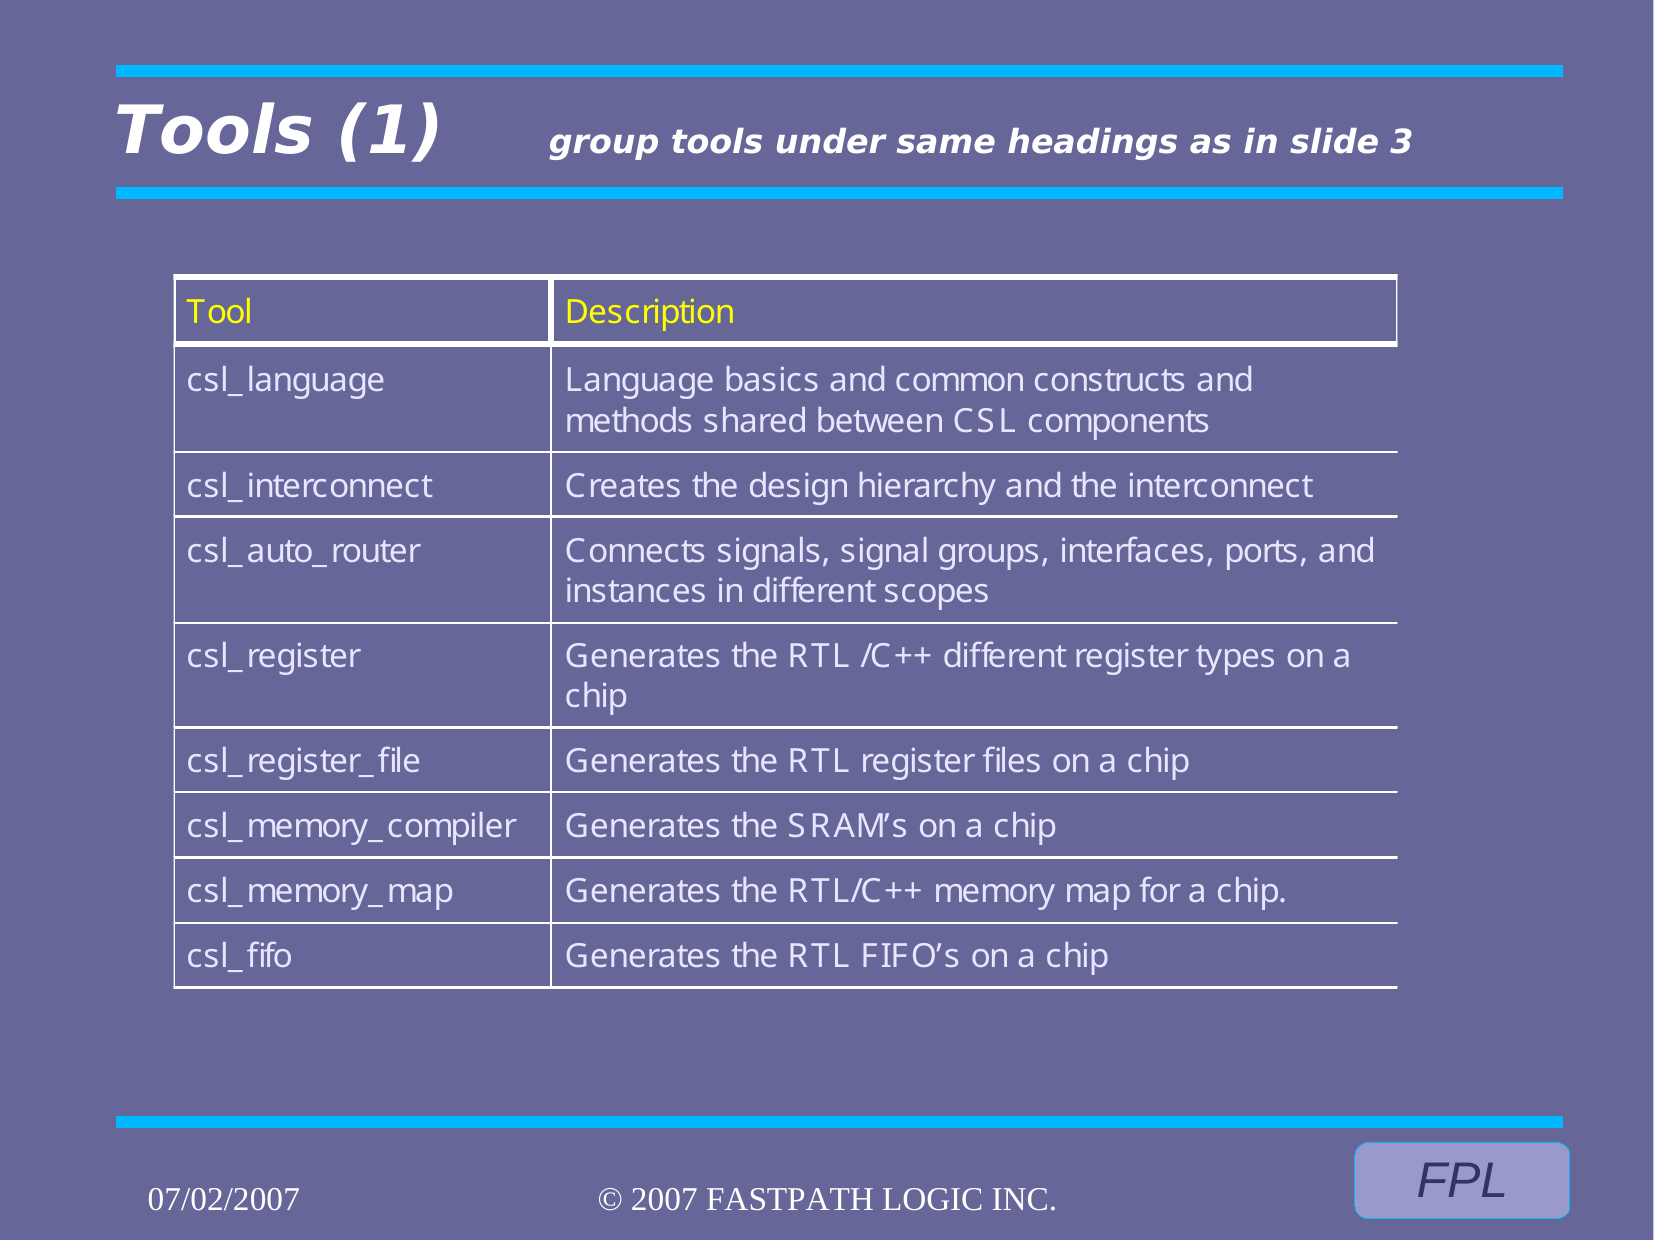

# Tools (1) group tools under same headings as in slide 3
07/02/2007
© 2007 FASTPATH LOGIC INC.